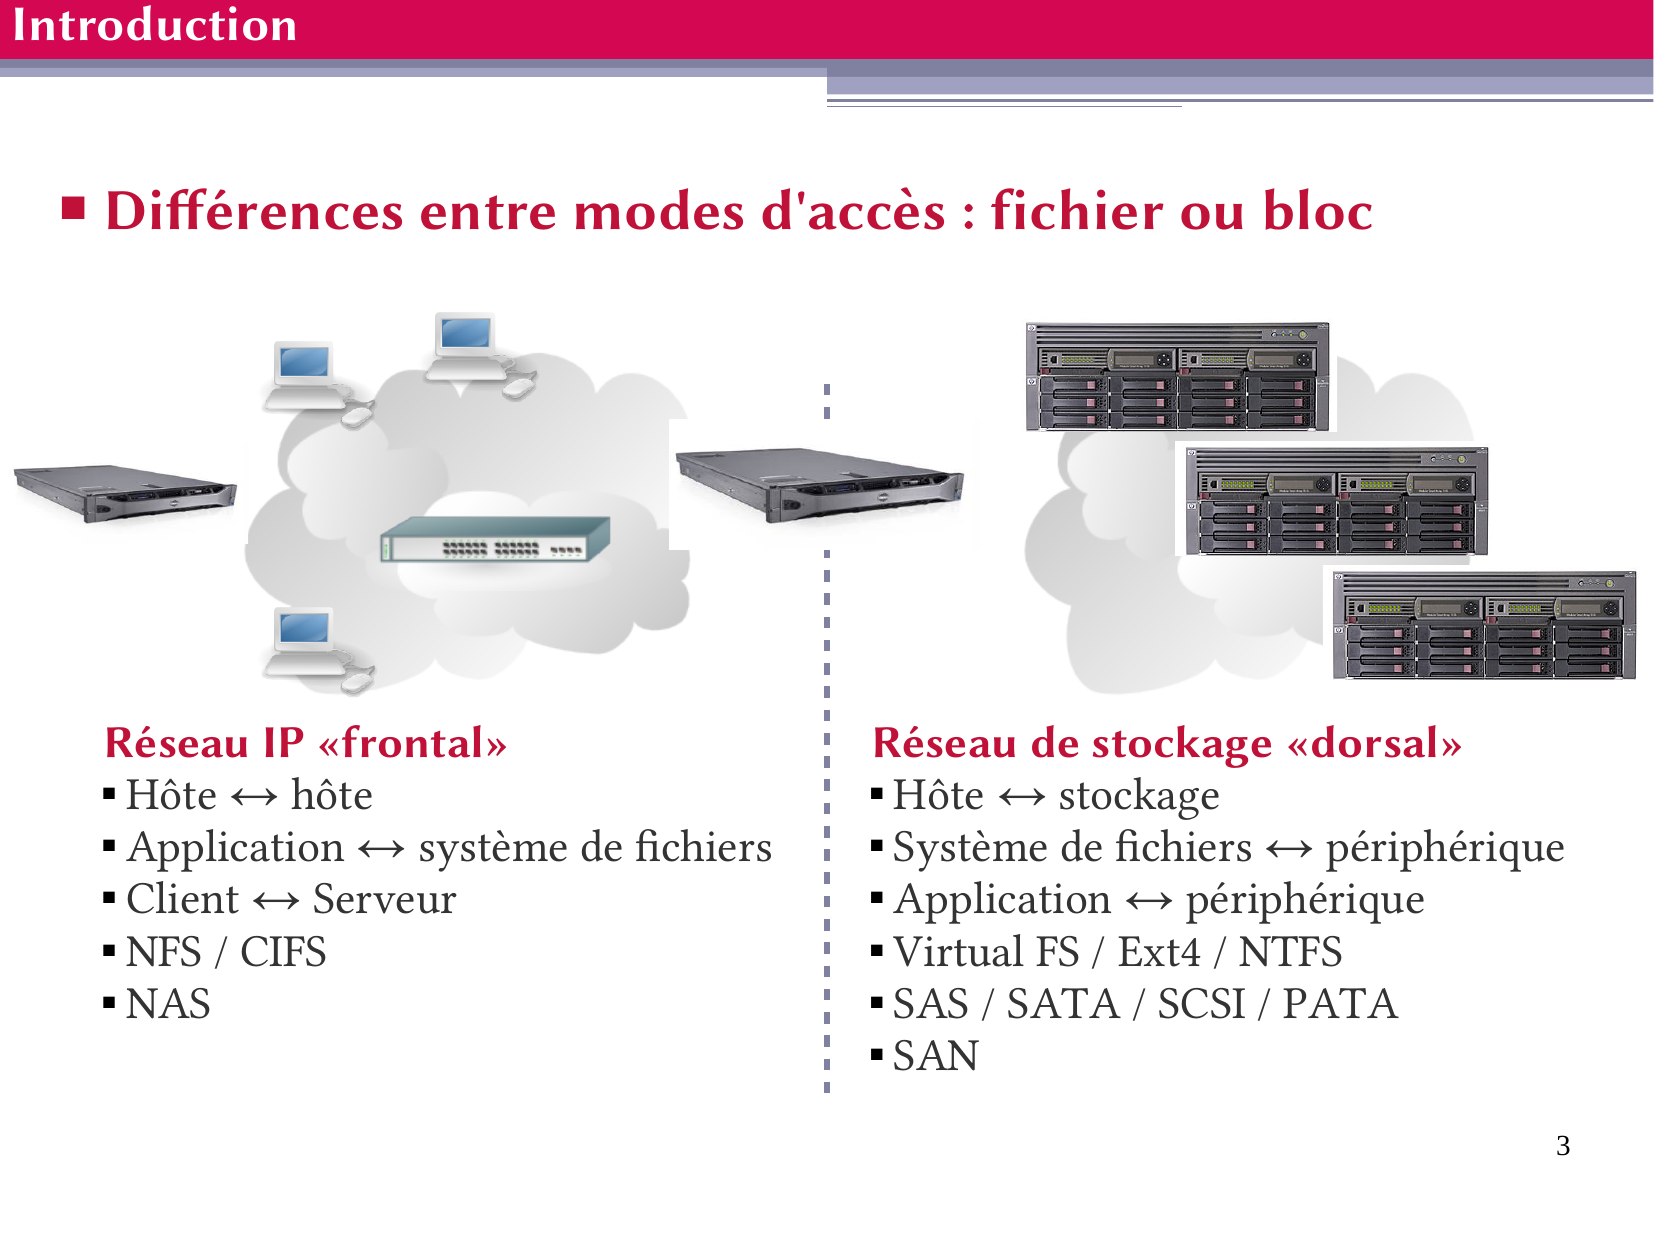

# Introduction
Différences entre modes d'accès : fichier ou bloc
Réseau IP «frontal»
 Hôte ↔ hôte
 Application ↔ système de fichiers
 Client ↔ Serveur
 NFS / CIFS
 NAS
Réseau de stockage «dorsal»
 Hôte ↔ stockage
 Système de fichiers ↔ périphérique
 Application ↔ périphérique
 Virtual FS / Ext4 / NTFS
 SAS / SATA / SCSI / PATA
 SAN
3